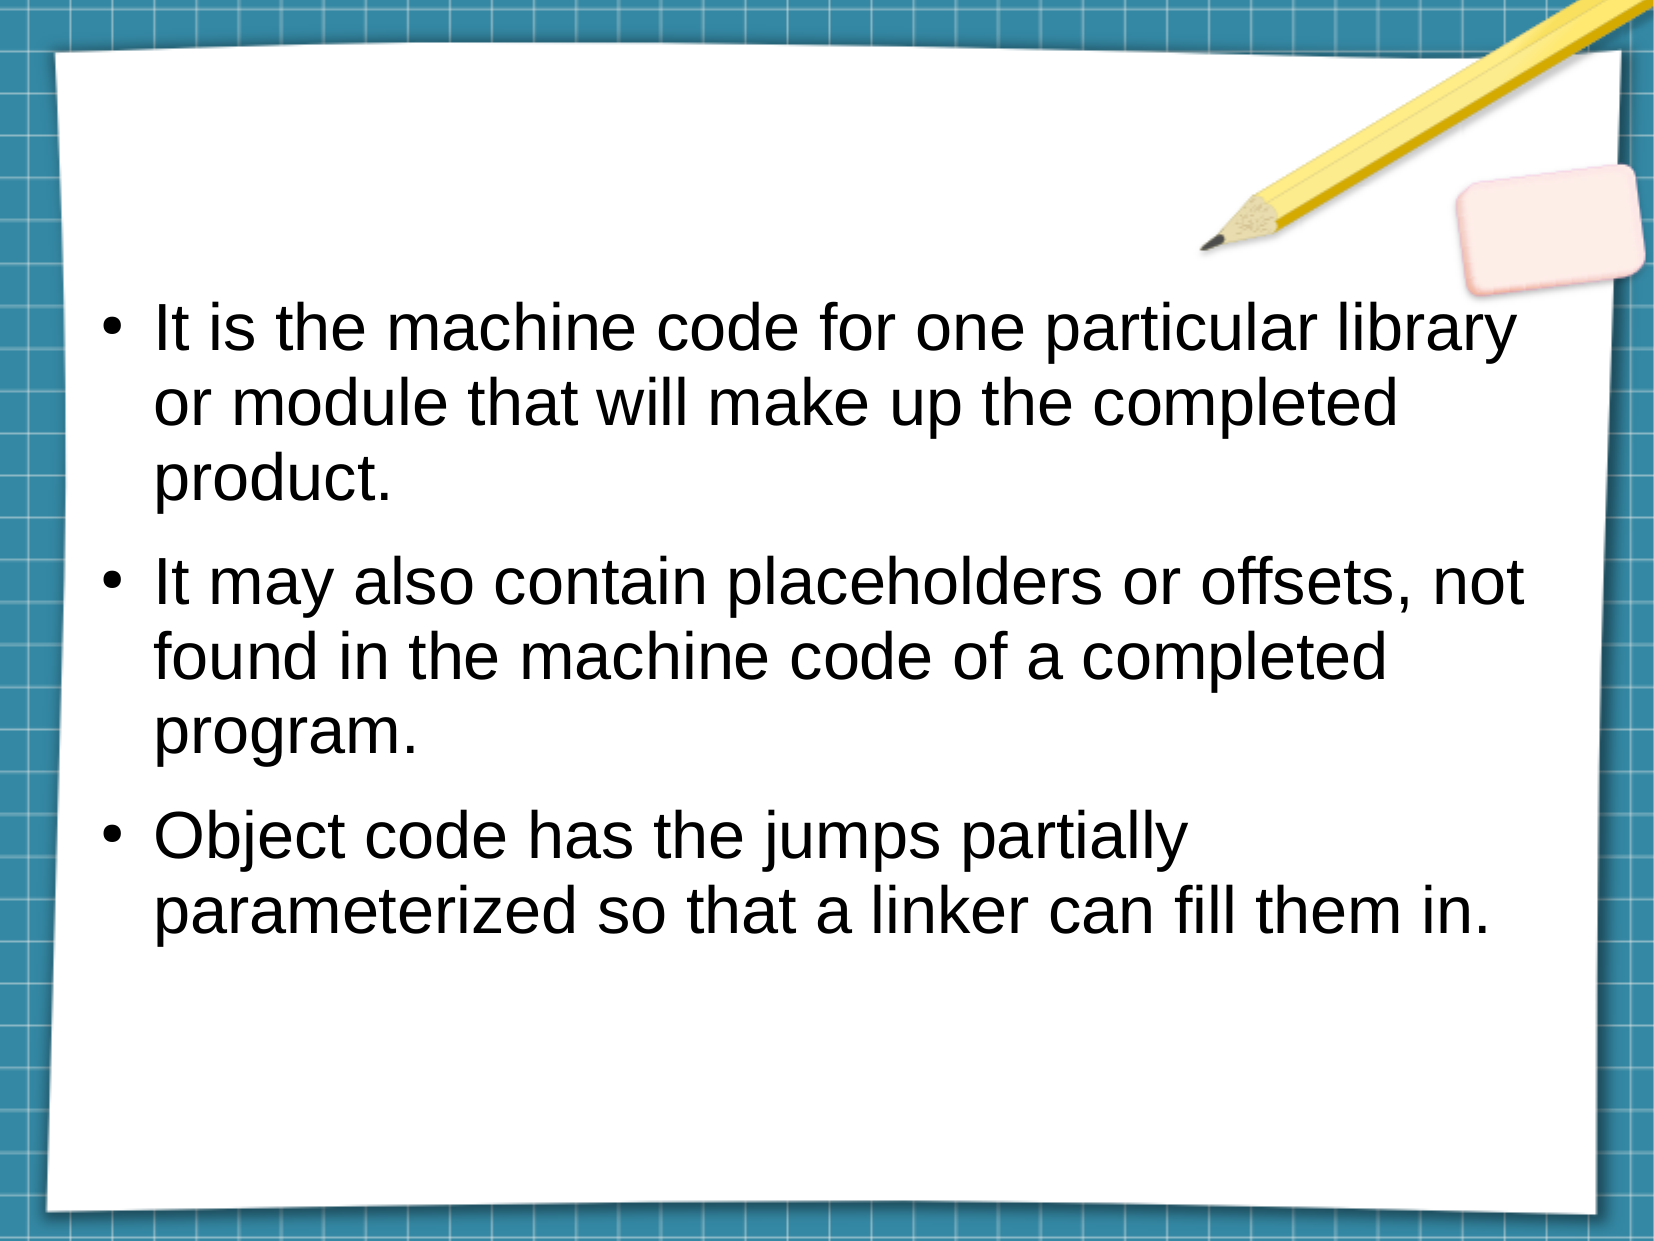

#
It is the machine code for one particular library or module that will make up the completed product.
It may also contain placeholders or offsets, not found in the machine code of a completed program.
Object code has the jumps partially parameterized so that a linker can fill them in.